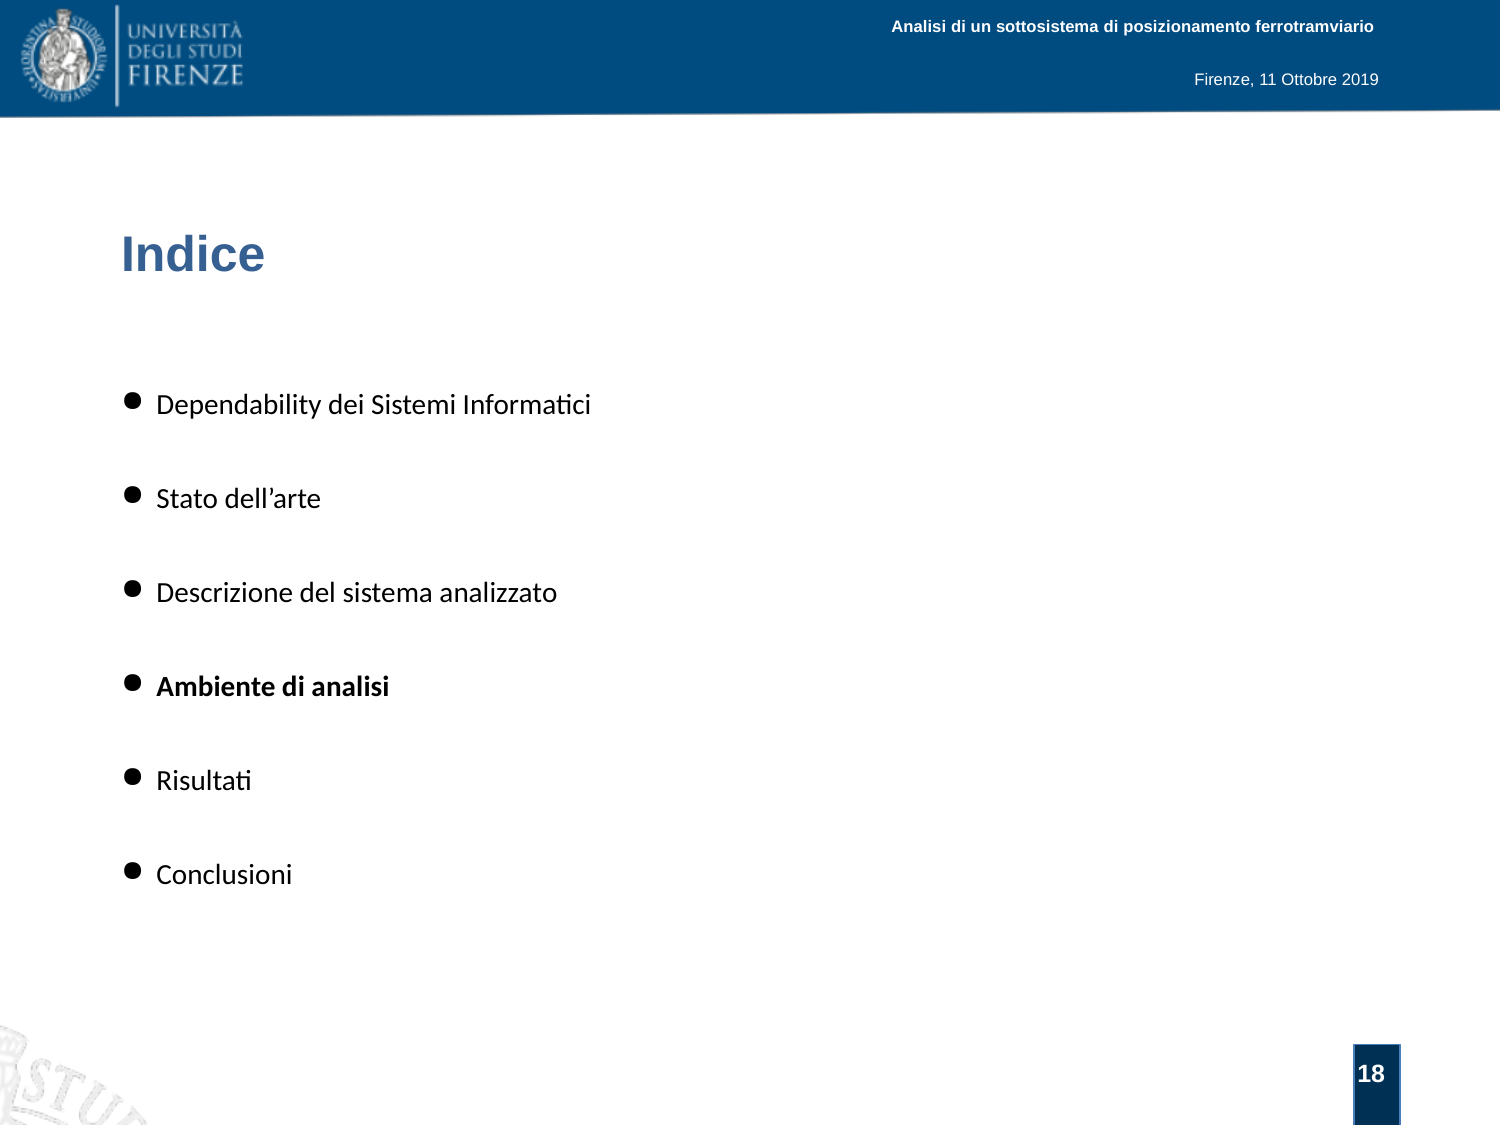

Analisi di un sottosistema di posizionamento ferrotramviario
Firenze, 11 Ottobre 2019
Indice
Dependability dei Sistemi Informatici
Stato dell’arte
Descrizione del sistema analizzato
Ambiente di analisi
Risultati
Conclusioni